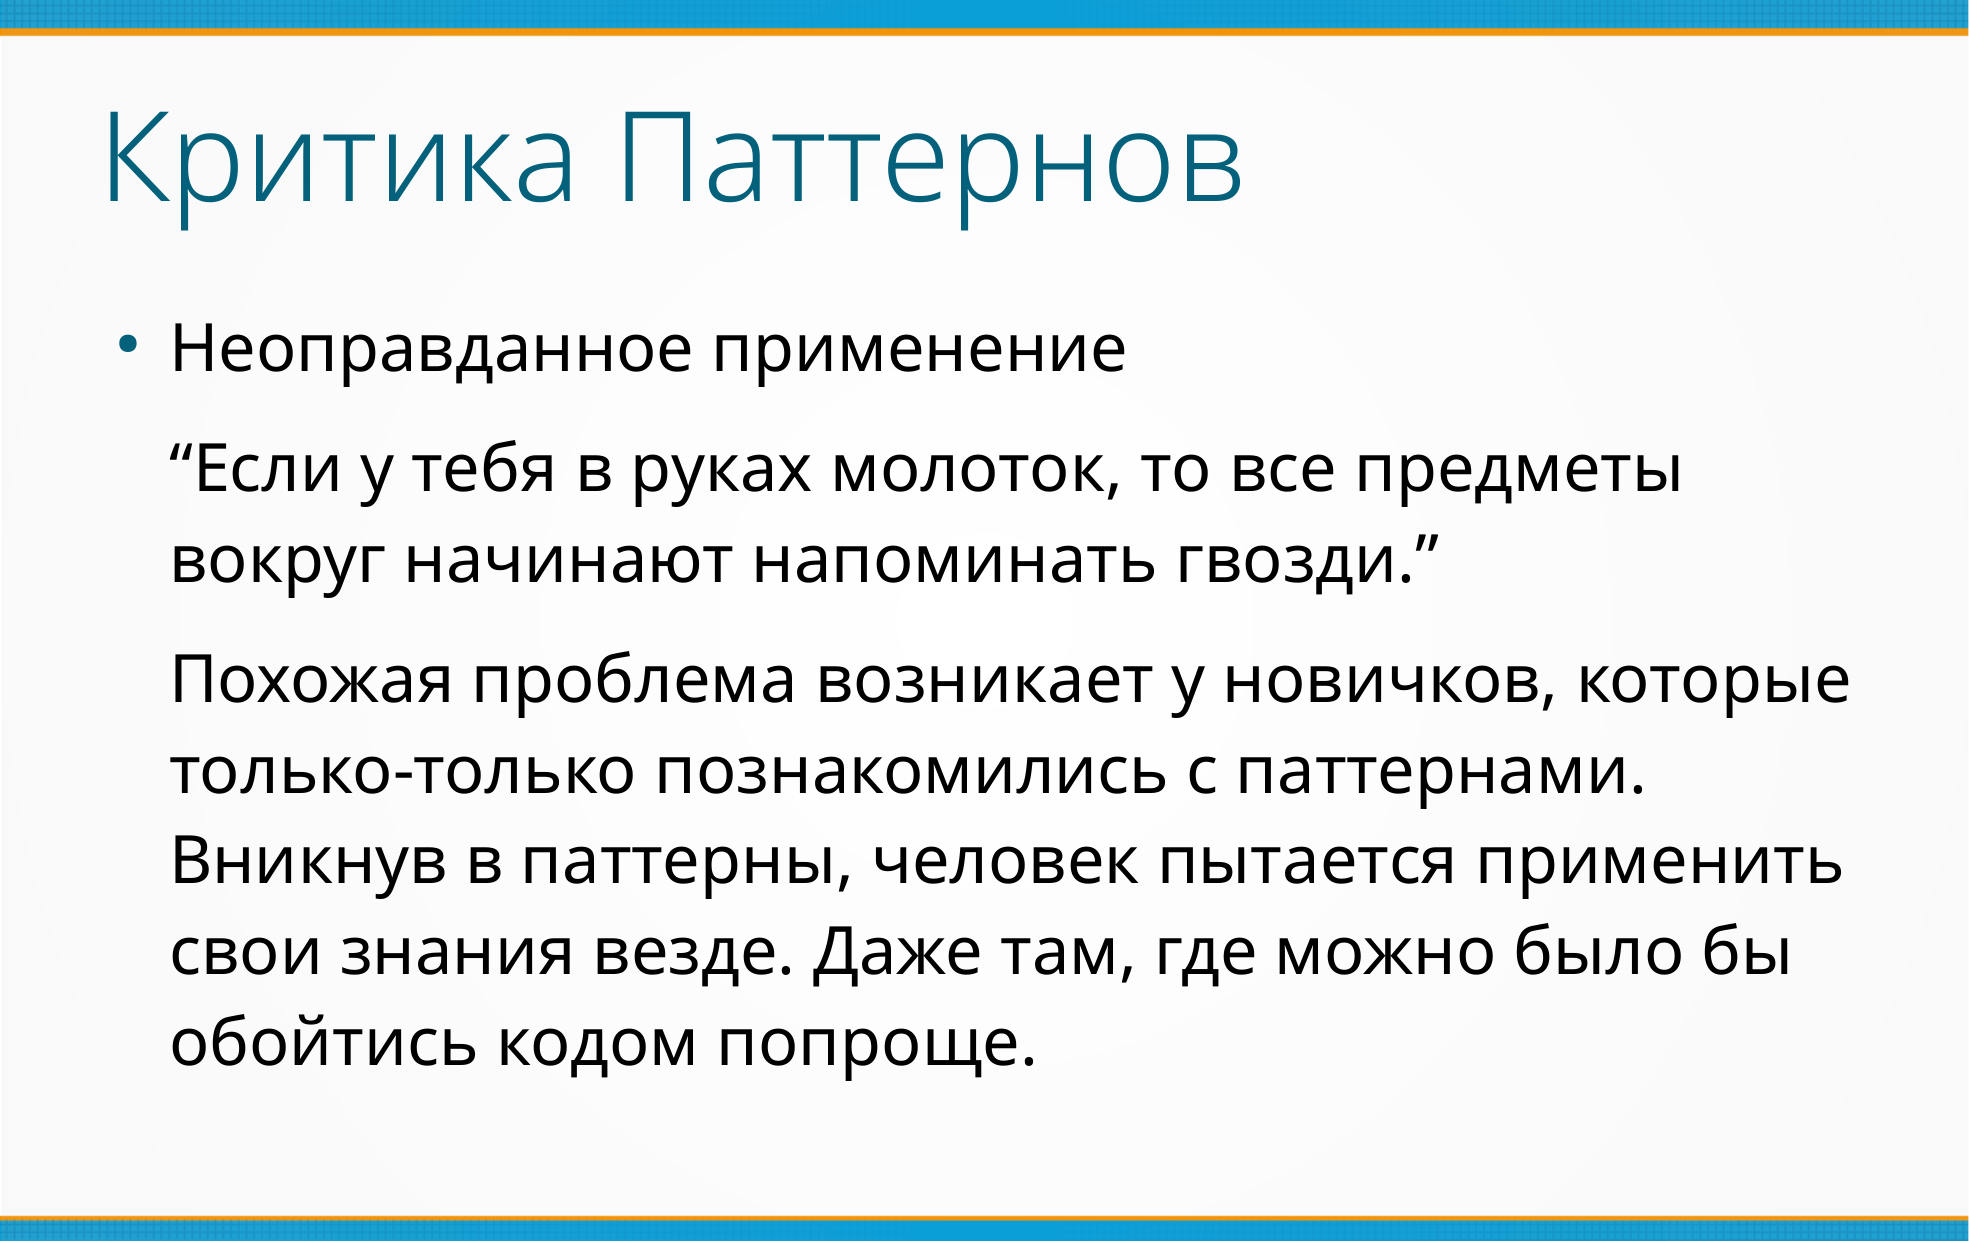

# Критика Паттернов
Неоправданное применение
“Если у тебя в руках молоток, то все предметы вокруг начинают напоминать гвозди.”
Похожая проблема возникает у новичков, которые только-только познакомились с паттернами. Вникнув в паттерны, человек пытается применить свои знания везде. Даже там, где можно было бы обойтись кодом попроще.